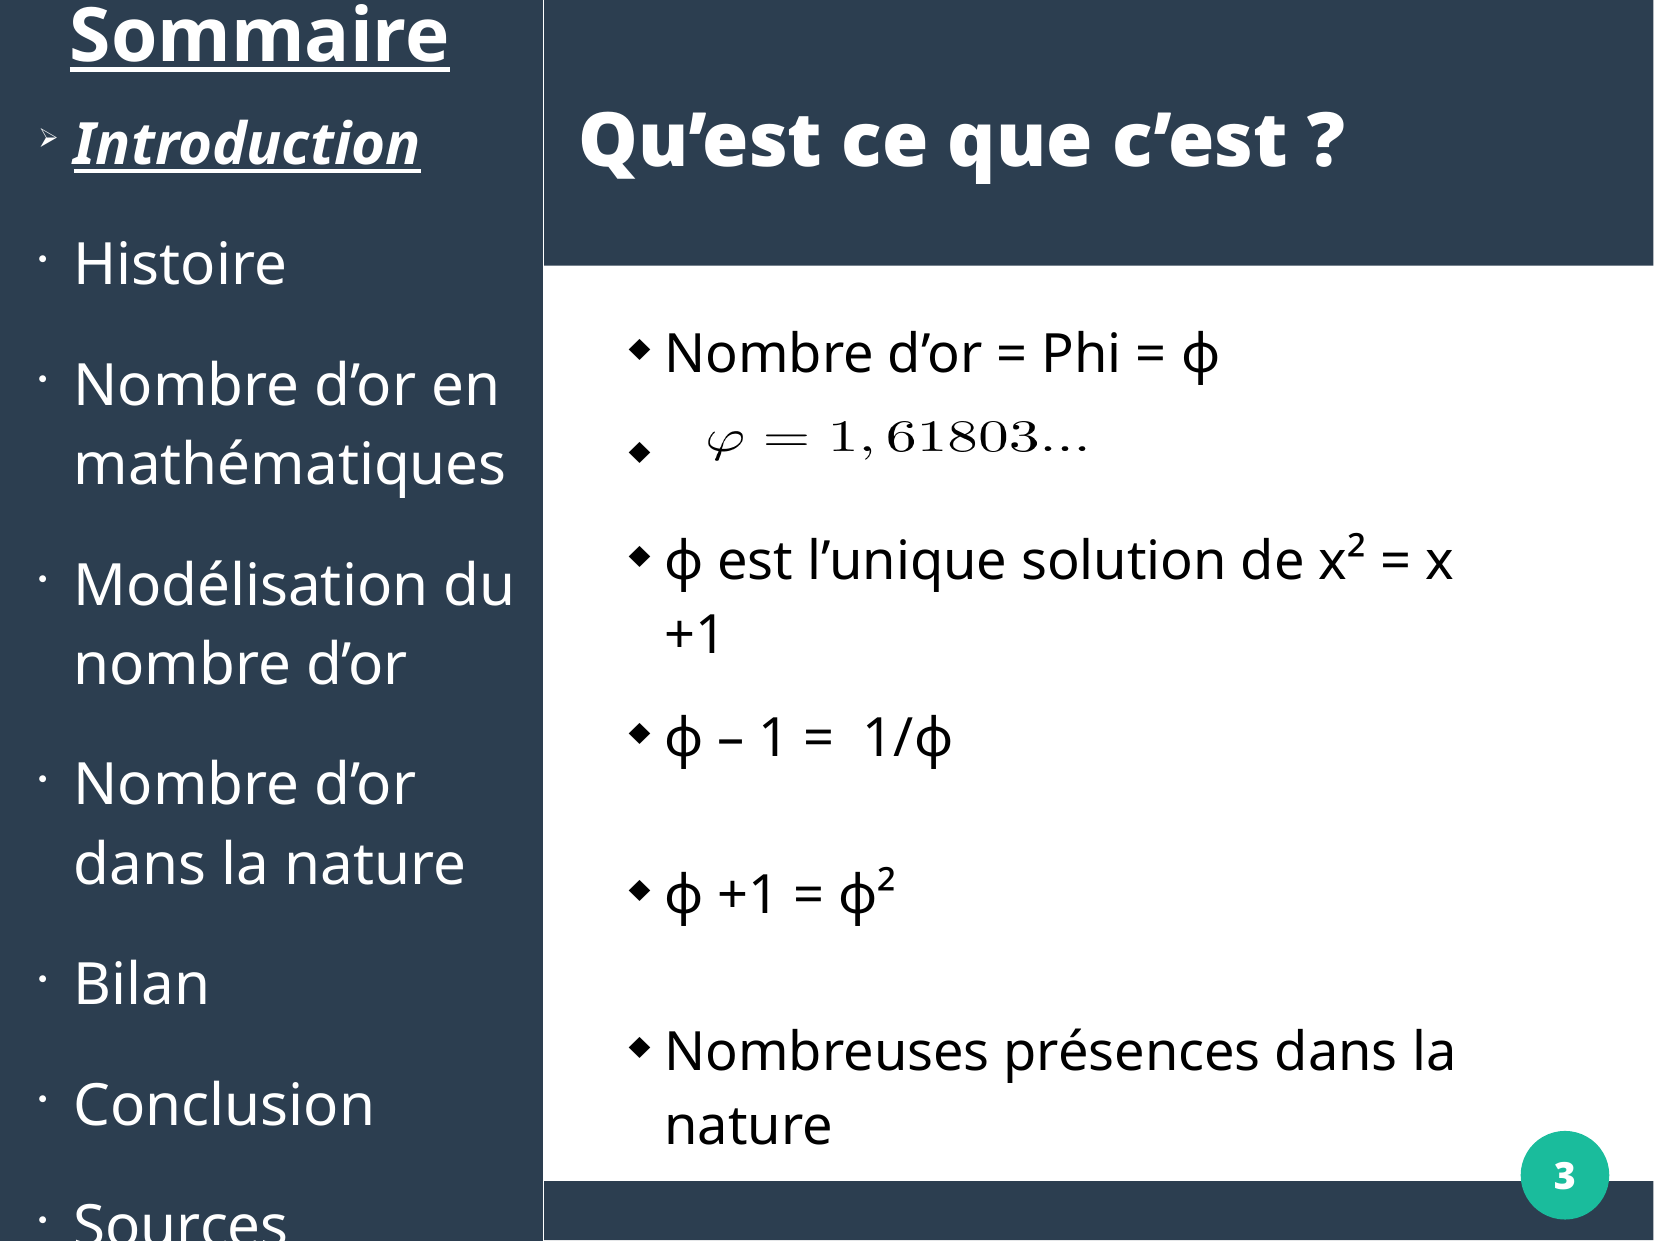

Sommaire
# Qu’est ce que c’est ?
Introduction
Histoire
Nombre d’or en mathématiques
Modélisation du nombre d’or
Nombre d’or dans la nature
Bilan
Conclusion
Sources
Nombre d’or = Phi = ϕ
ϕ est l’unique solution de x² = x +1
ϕ – 1 = 1/ϕ
ϕ +1 = ϕ²
Nombreuses présences dans la nature
3